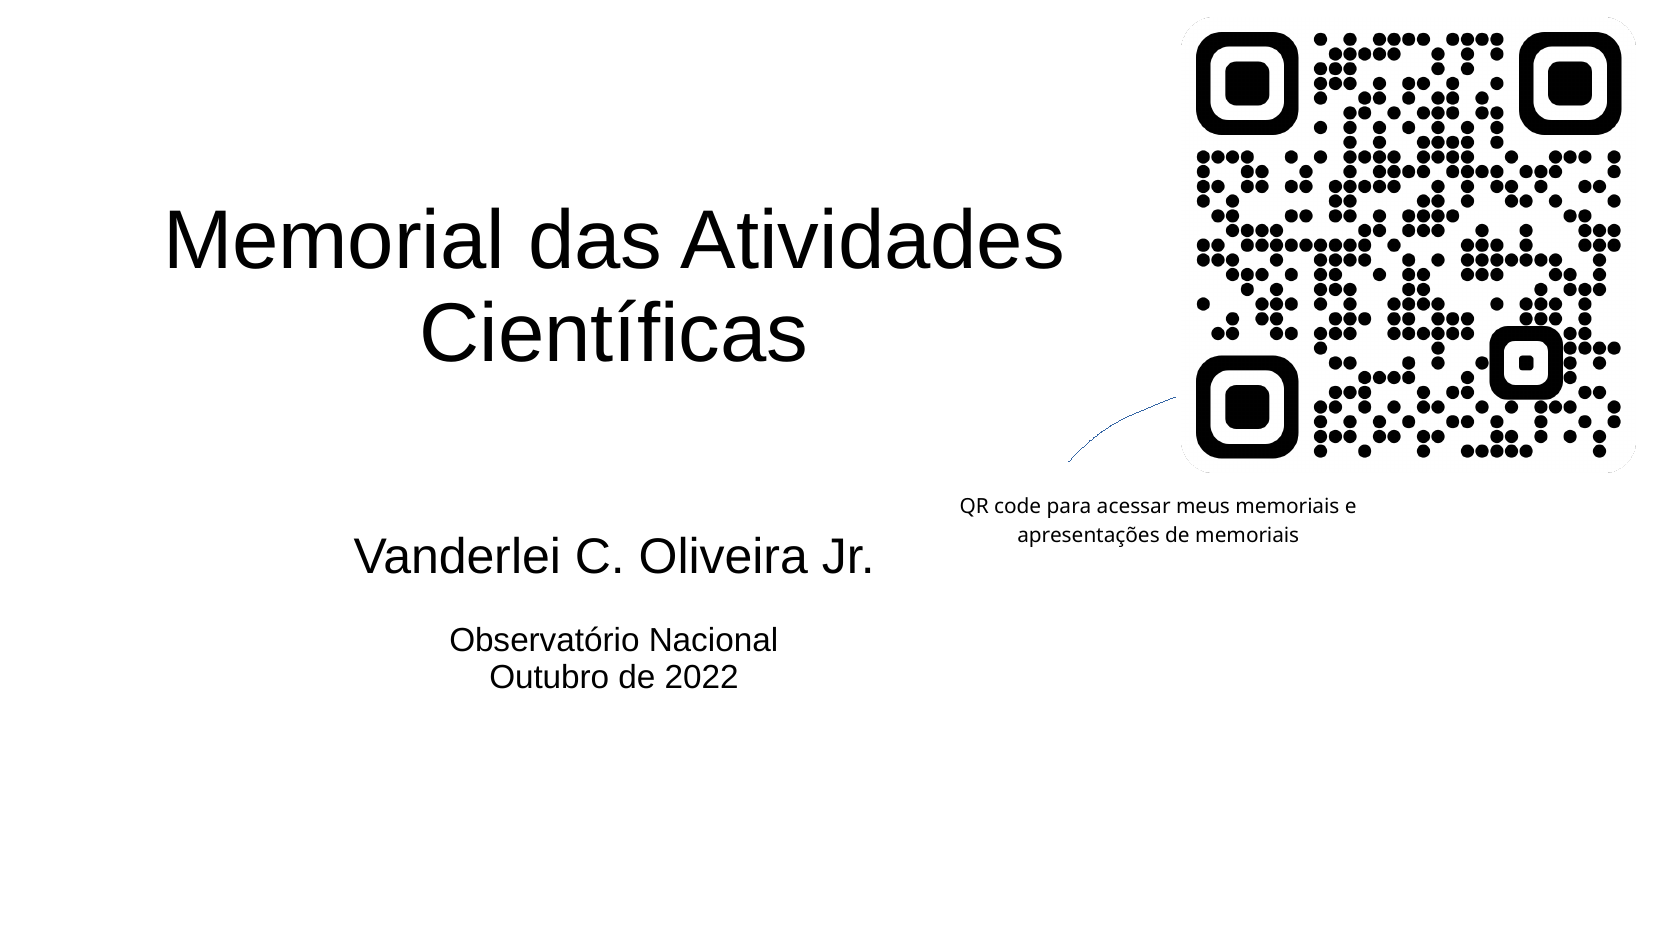

# Memorial das Atividades Científicas
Vanderlei C. Oliveira Jr.
Observatório Nacional
Outubro de 2022
QR code para acessar meus memoriais e apresentações de memoriais